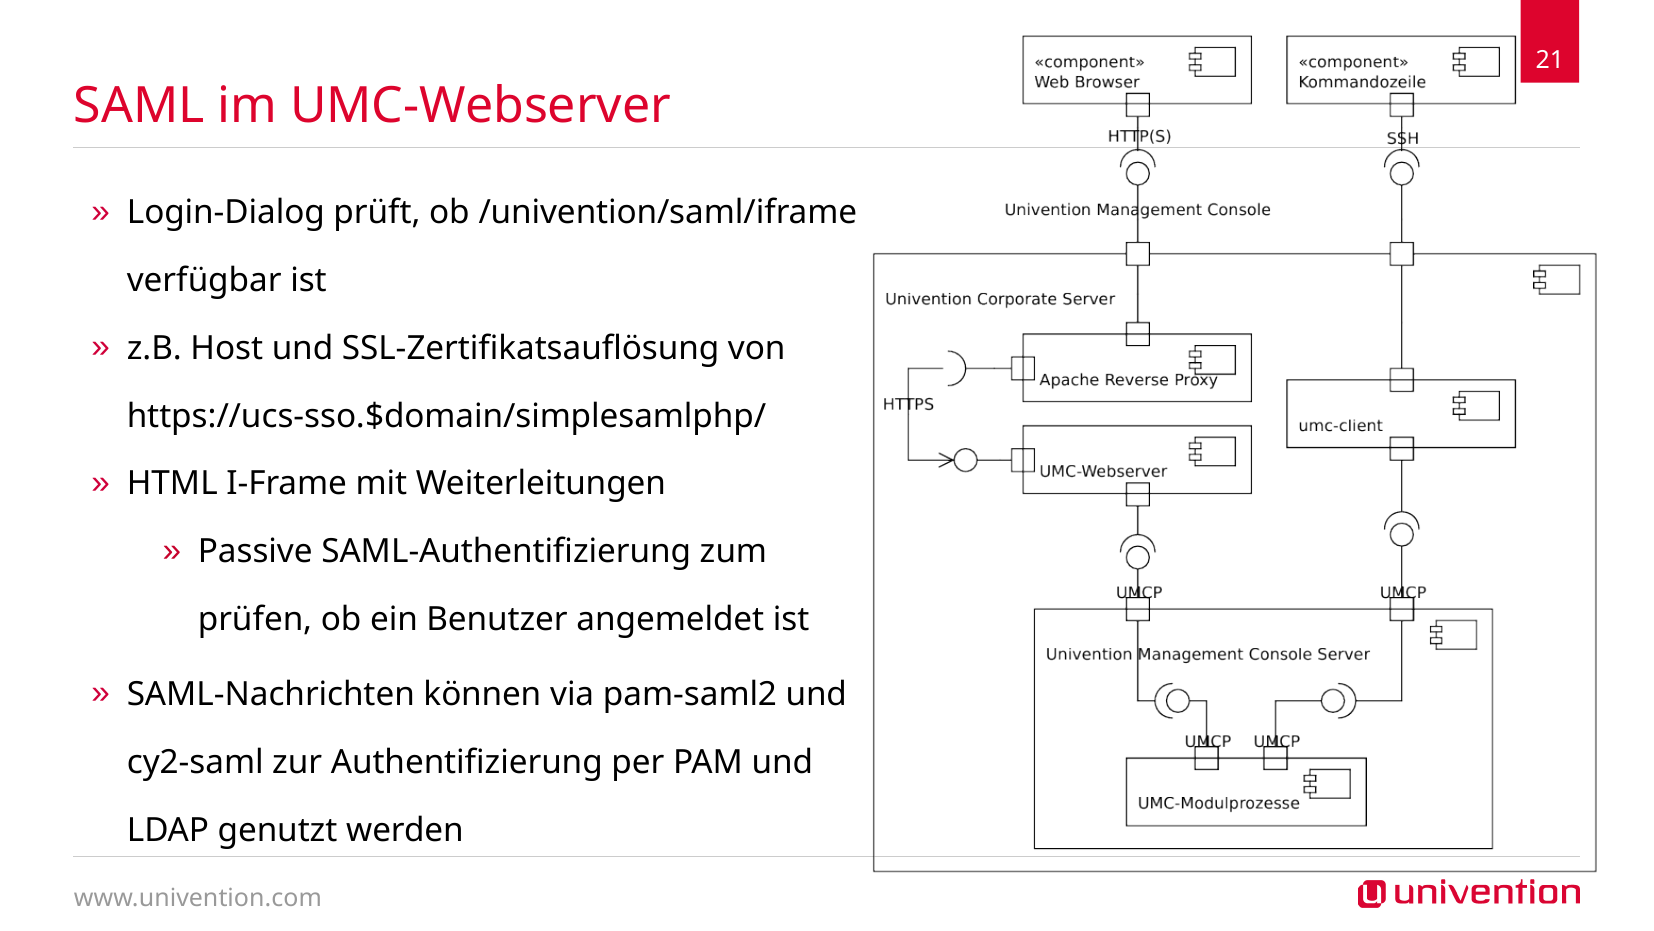

# SAML im UMC-Webserver
Login-Dialog prüft, ob /univention/saml/iframe verfügbar ist
z.B. Host und SSL-Zertifikatsauflösung von https://ucs-sso.$domain/simplesamlphp/
HTML I-Frame mit Weiterleitungen
Passive SAML-Authentifizierung zum prüfen, ob ein Benutzer angemeldet ist
SAML-Nachrichten können via pam-saml2 und cy2-saml zur Authentifizierung per PAM und LDAP genutzt werden